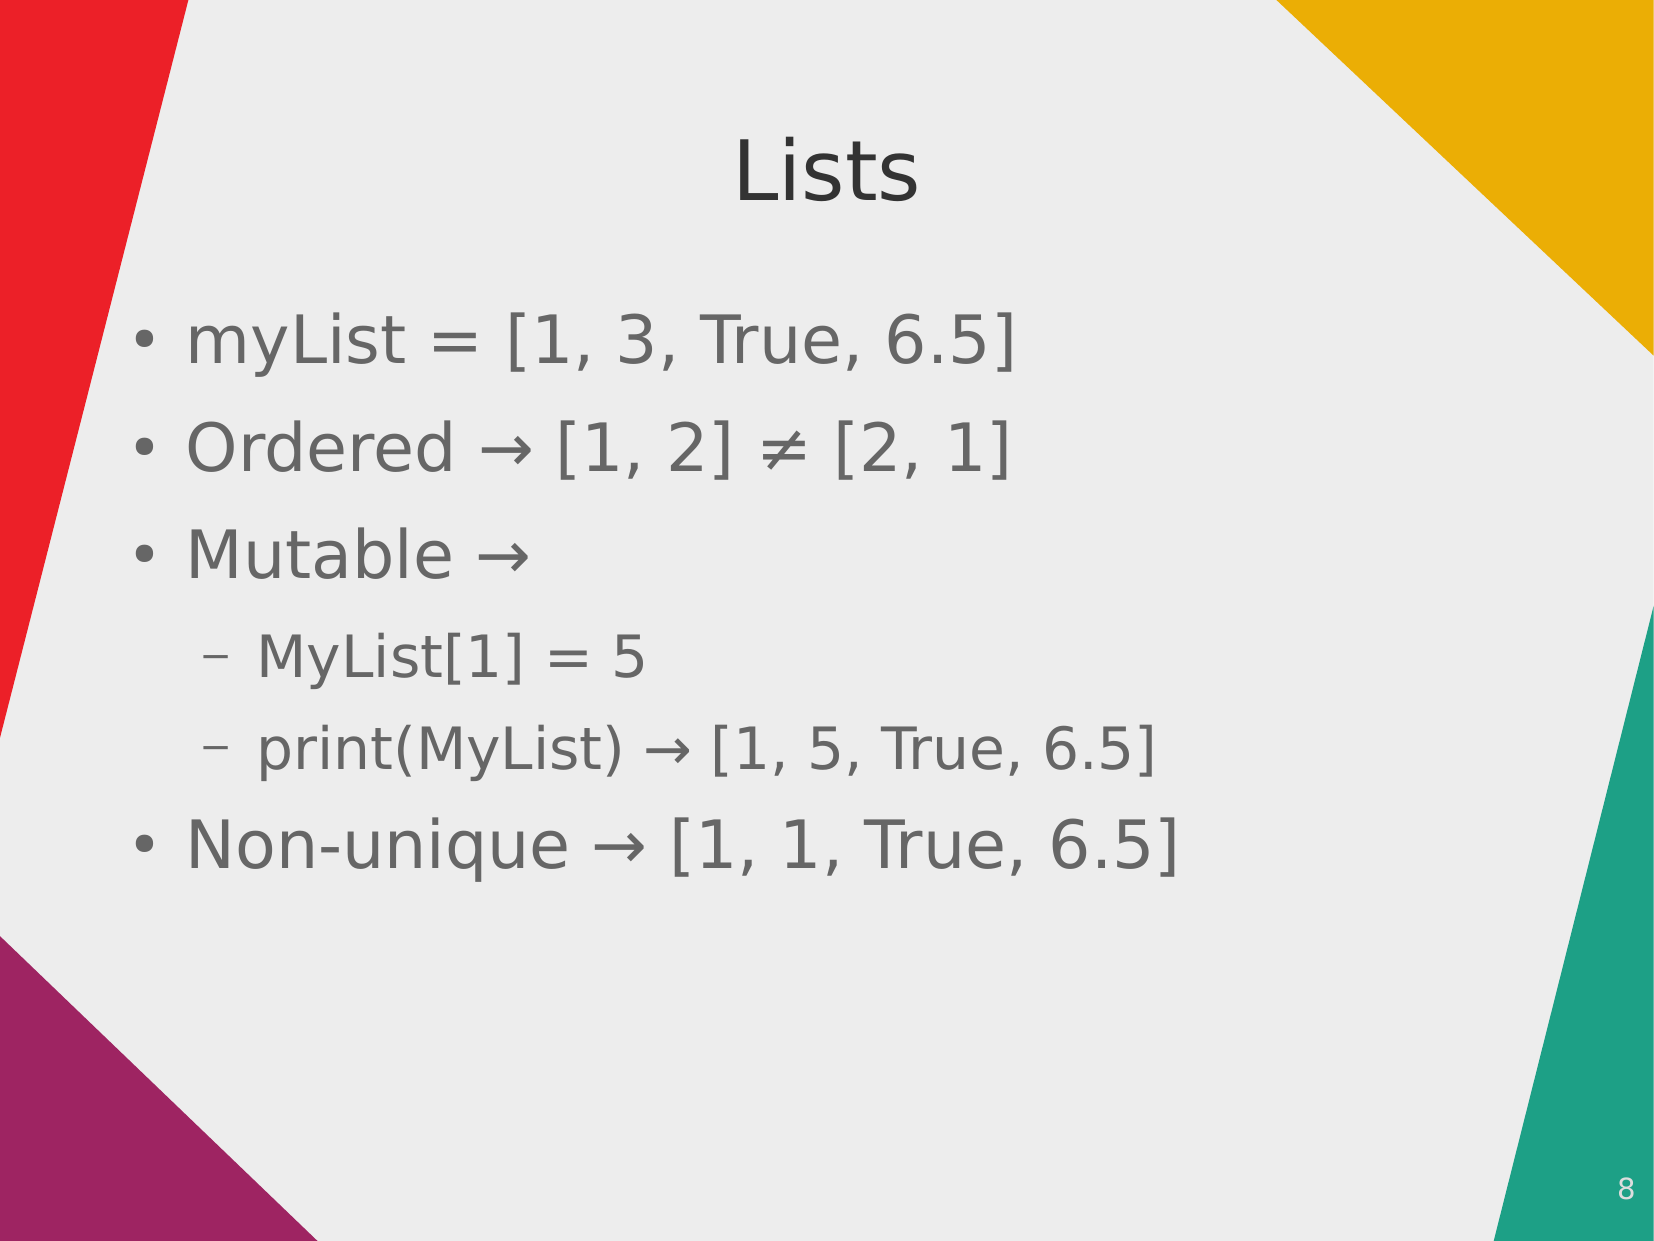

# Lists
myList = [1, 3, True, 6.5]
Ordered → [1, 2] ≠ [2, 1]
Mutable →
MyList[1] = 5
print(MyList) → [1, 5, True, 6.5]
Non-unique → [1, 1, True, 6.5]
8